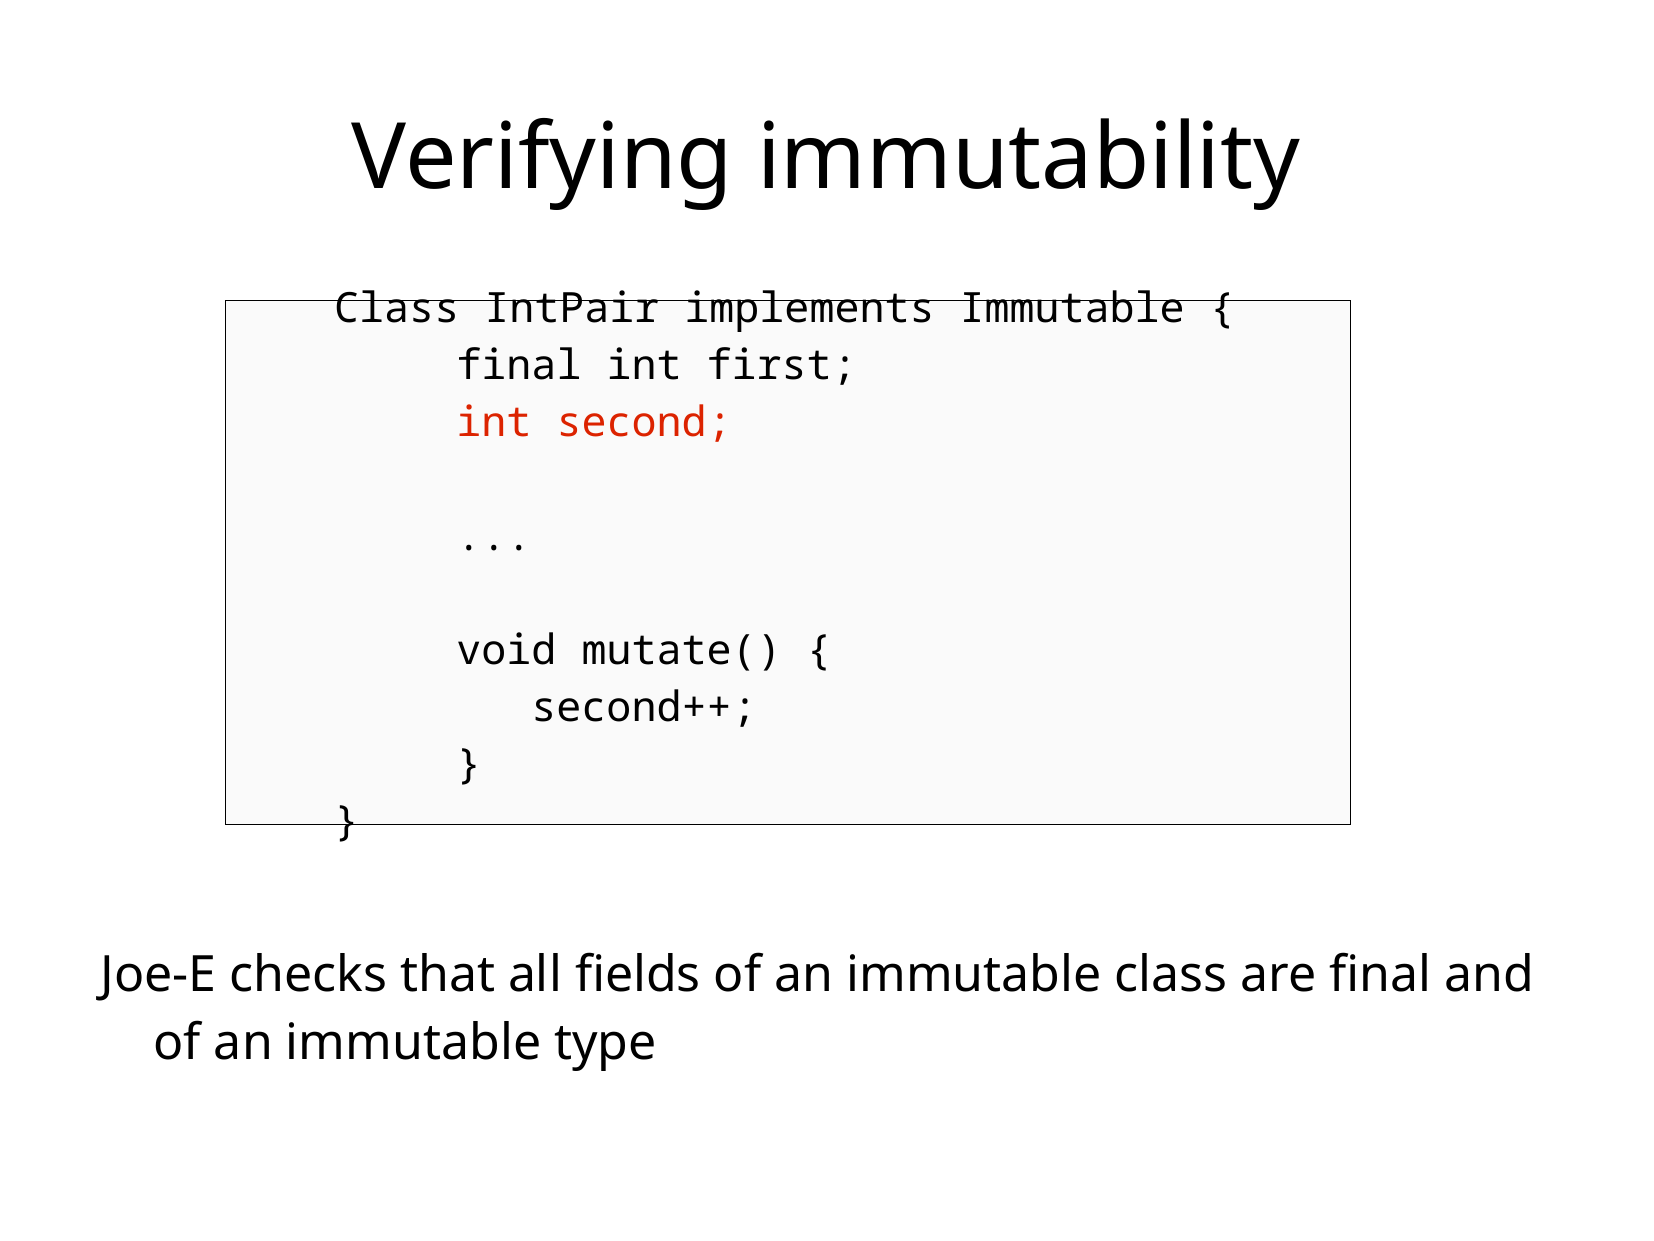

# Verifying immutability
Class IntPair implements Immutable {
	final int first;
	int second;
	...
	void mutate() {
		second++;
	}
}
Joe-E checks that all fields of an immutable class are final and of an immutable type